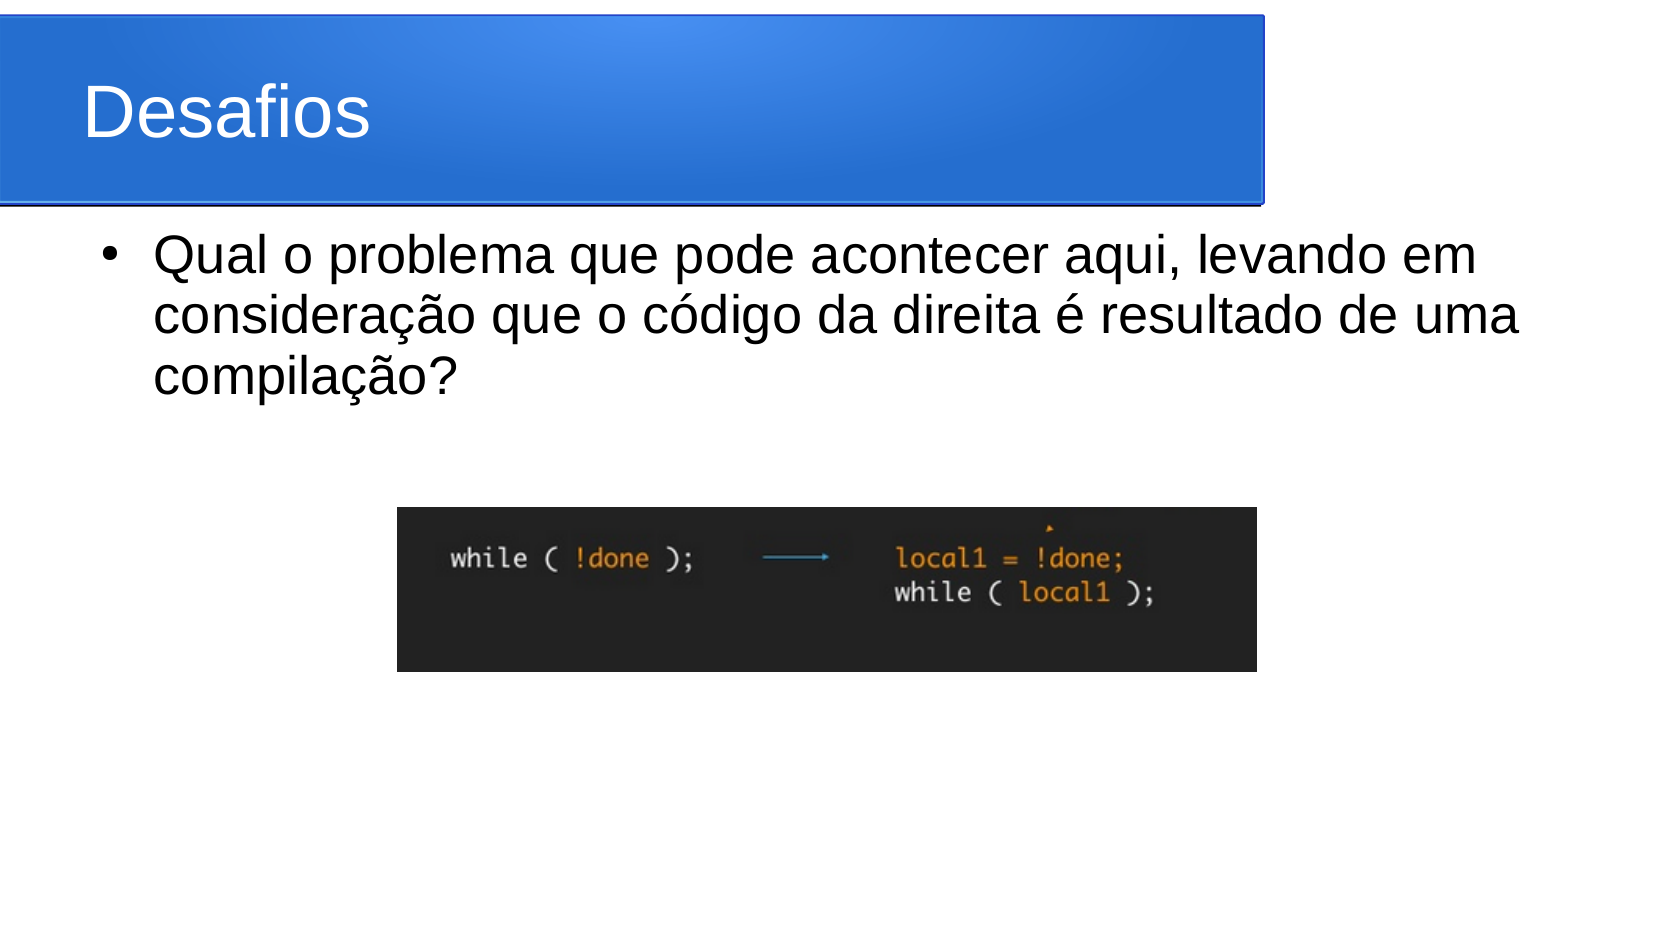

# Desafios
Qual o problema que pode acontecer aqui, levando em consideração que o código da direita é resultado de uma compilação?